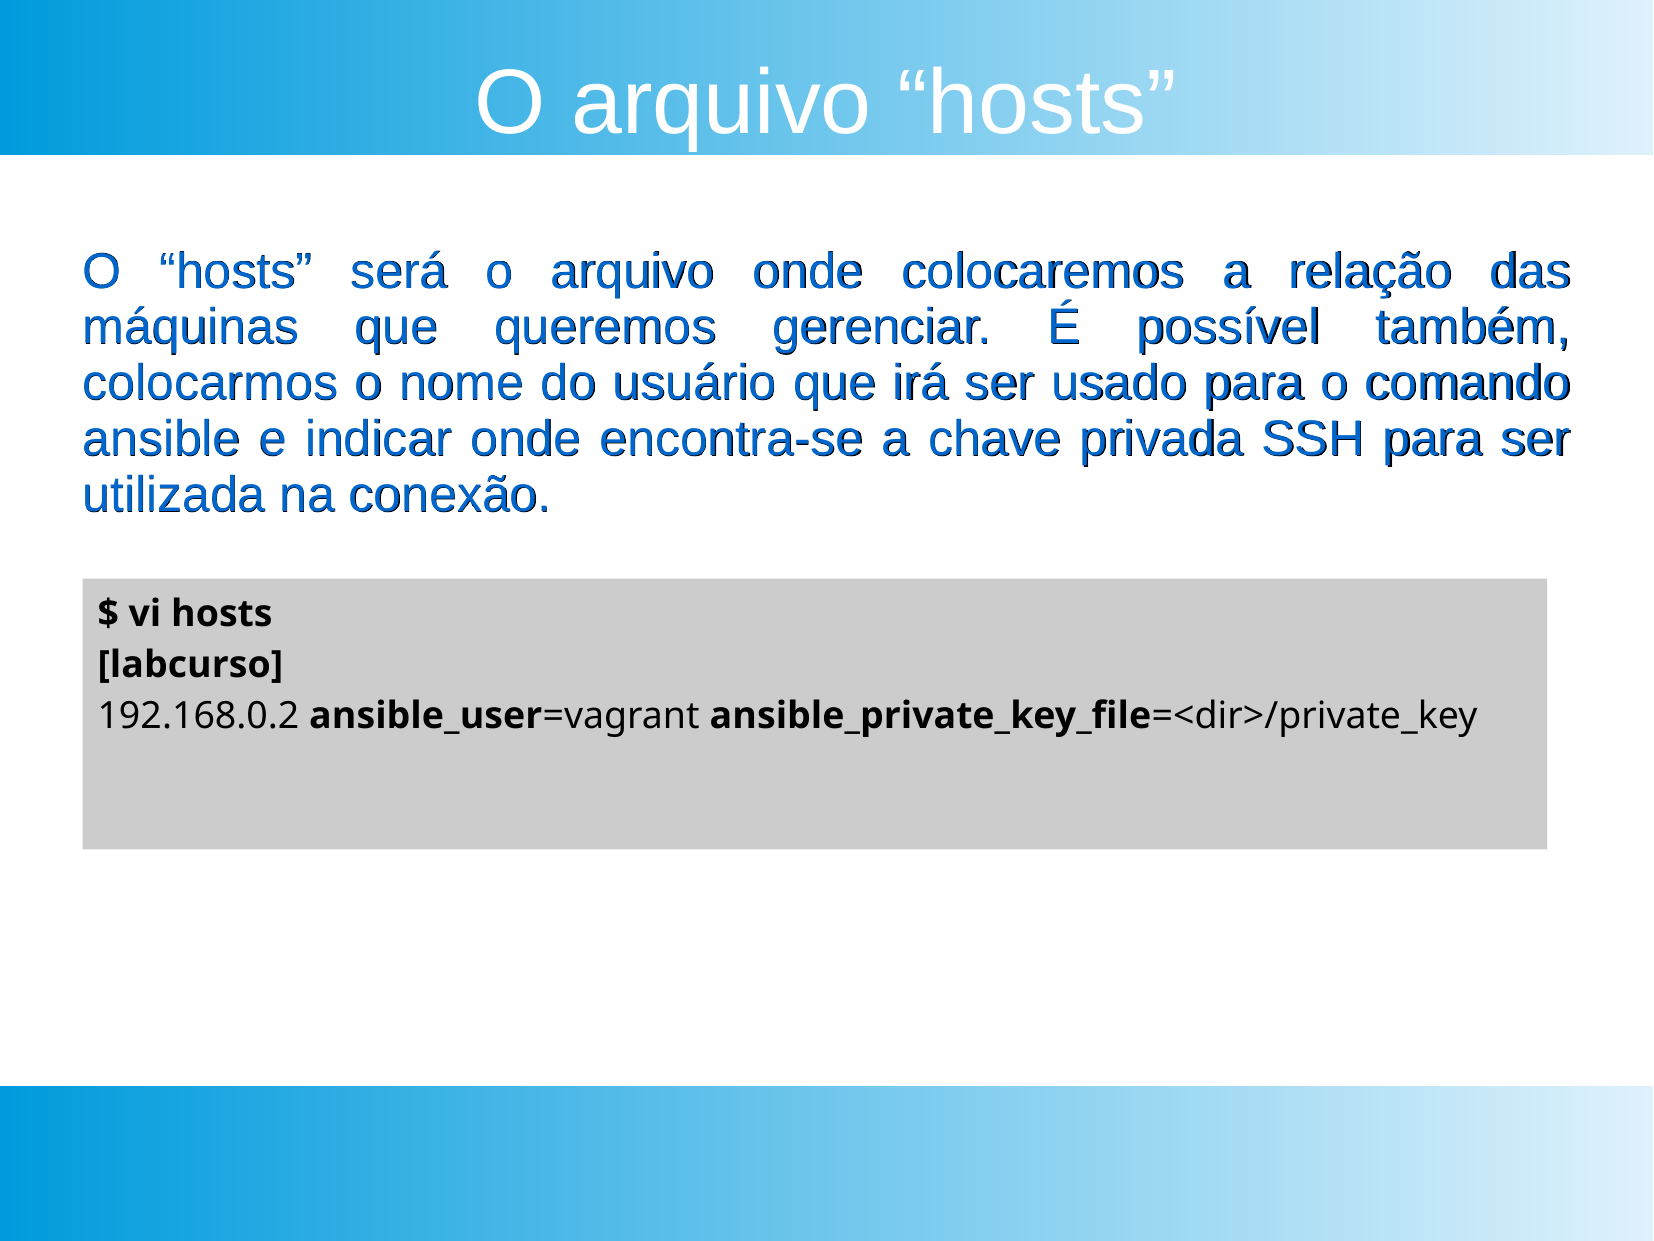

# O arquivo “hosts”
O “hosts” será o arquivo onde colocaremos a relação das máquinas que queremos gerenciar. É possível também, colocarmos o nome do usuário que irá ser usado para o comando ansible e indicar onde encontra-se a chave privada SSH para ser utilizada na conexão.
$ vi hosts
[labcurso]
192.168.0.2 ansible_user=vagrant ansible_private_key_file=<dir>/private_key